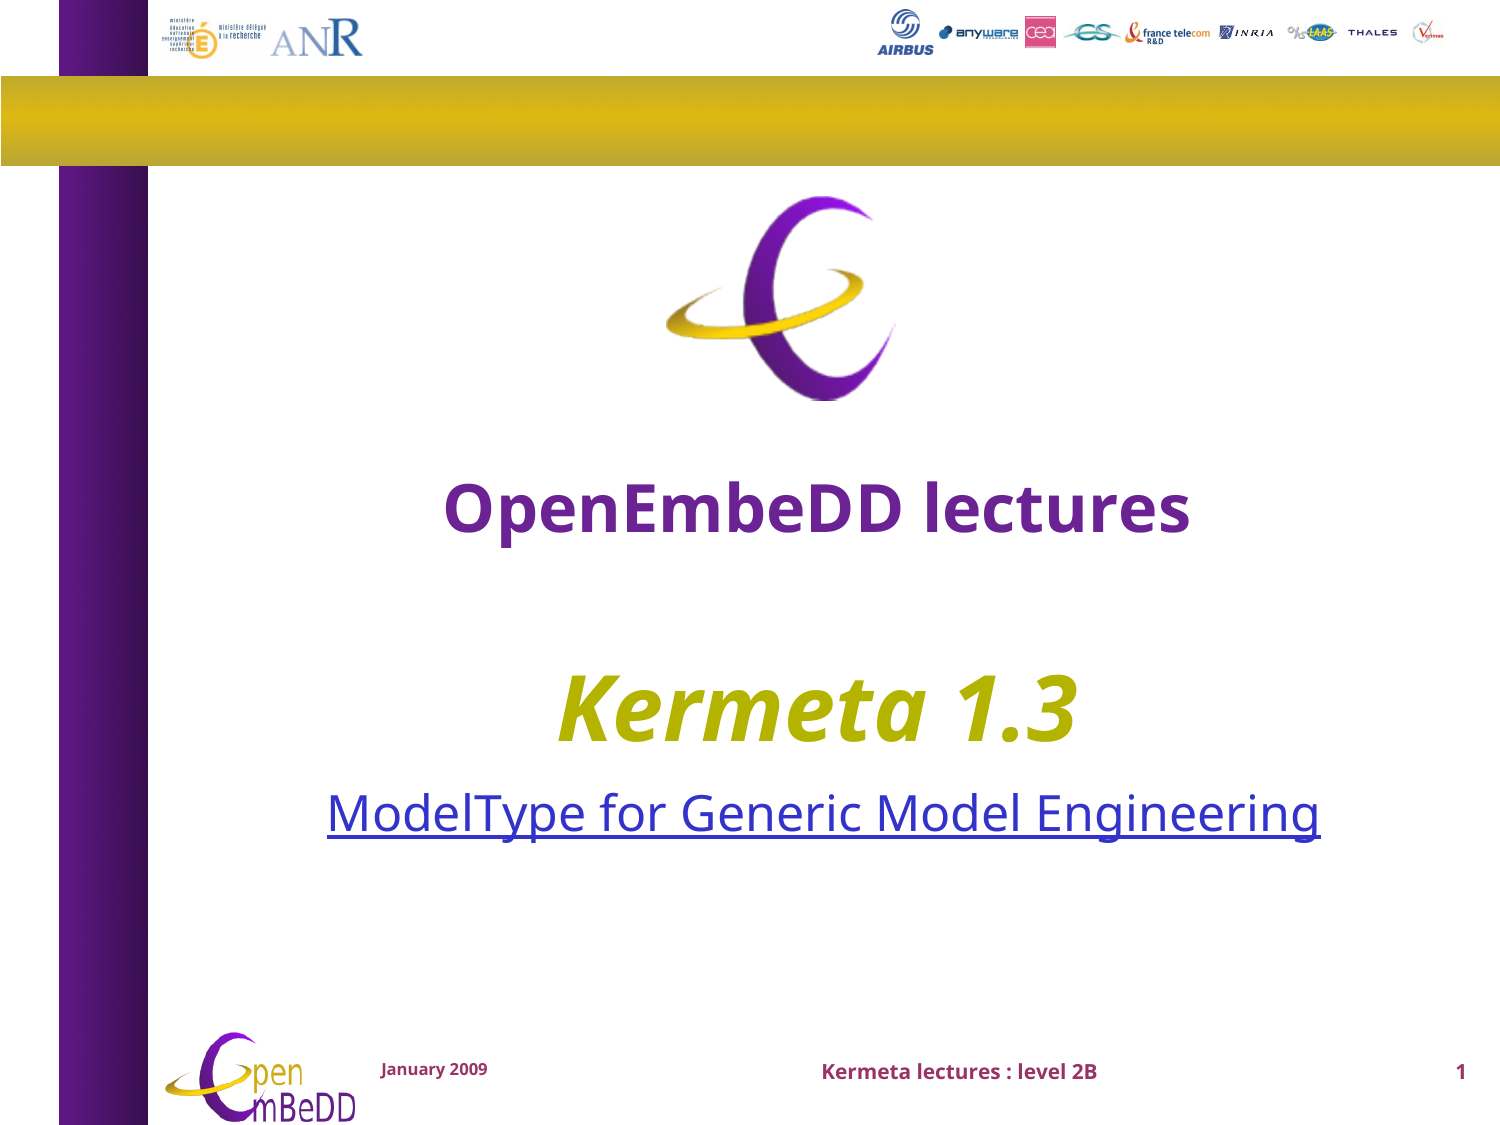

# OpenEmbeDD lectures Kermeta 1.3
ModelType for Generic Model Engineering
Pied de page
Pied de page fixe
1